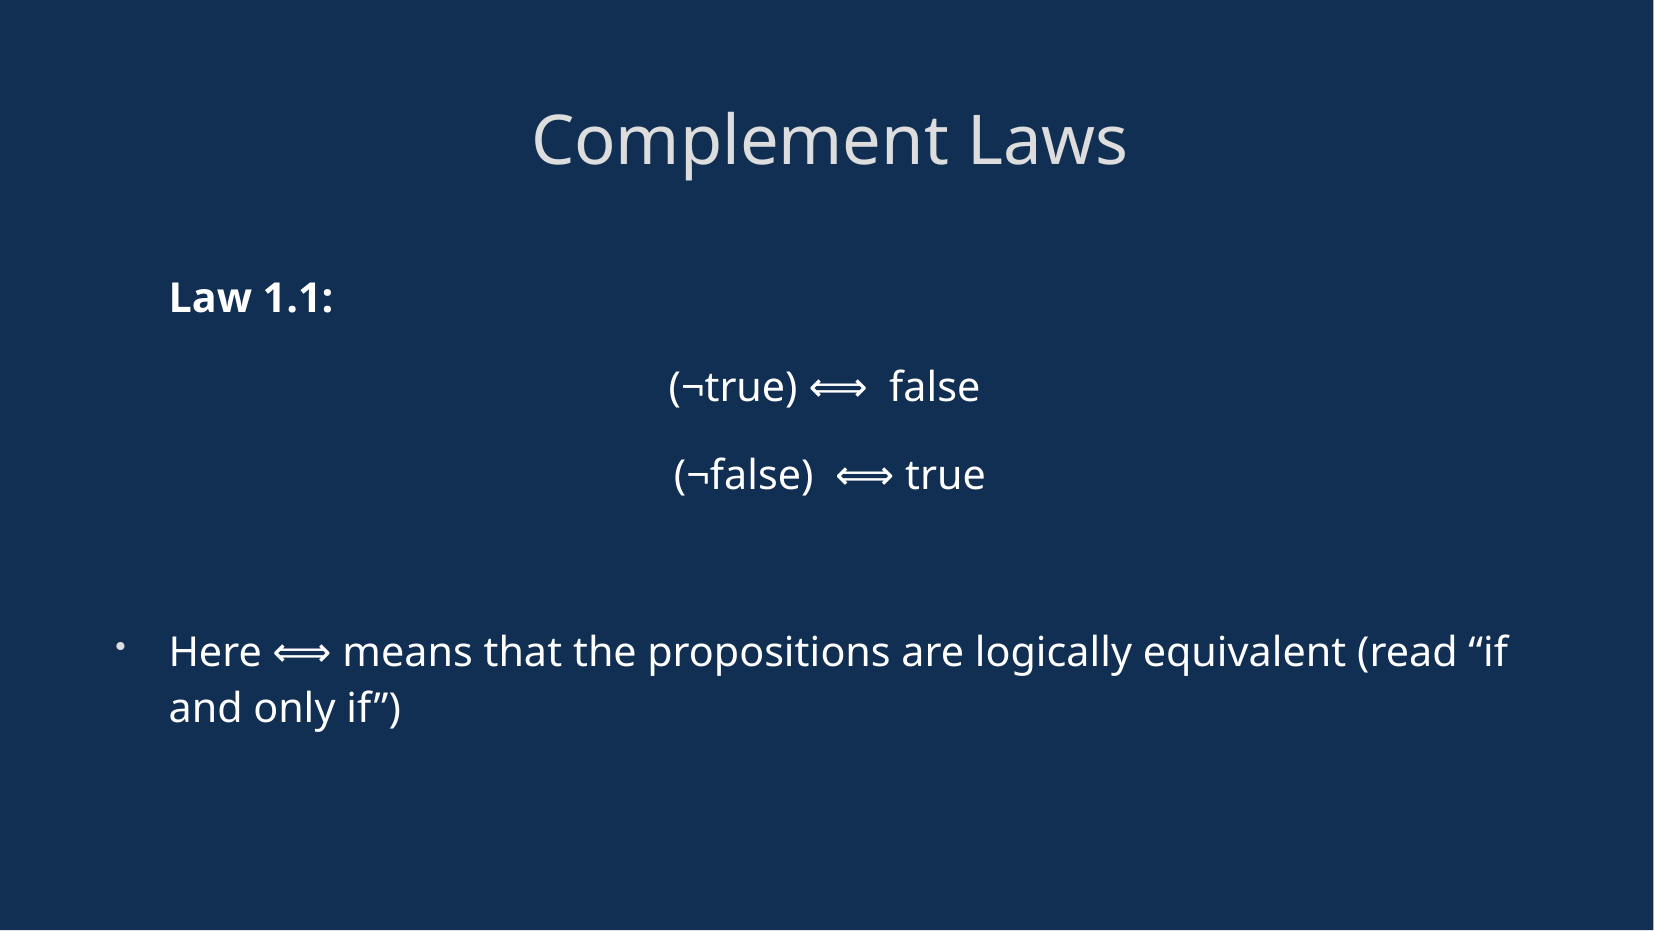

# Complement Laws
Law 1.1:
(¬true) ⟺ false
(¬false) ⟺ true
Here ⟺ means that the propositions are logically equivalent (read “if and only if”)